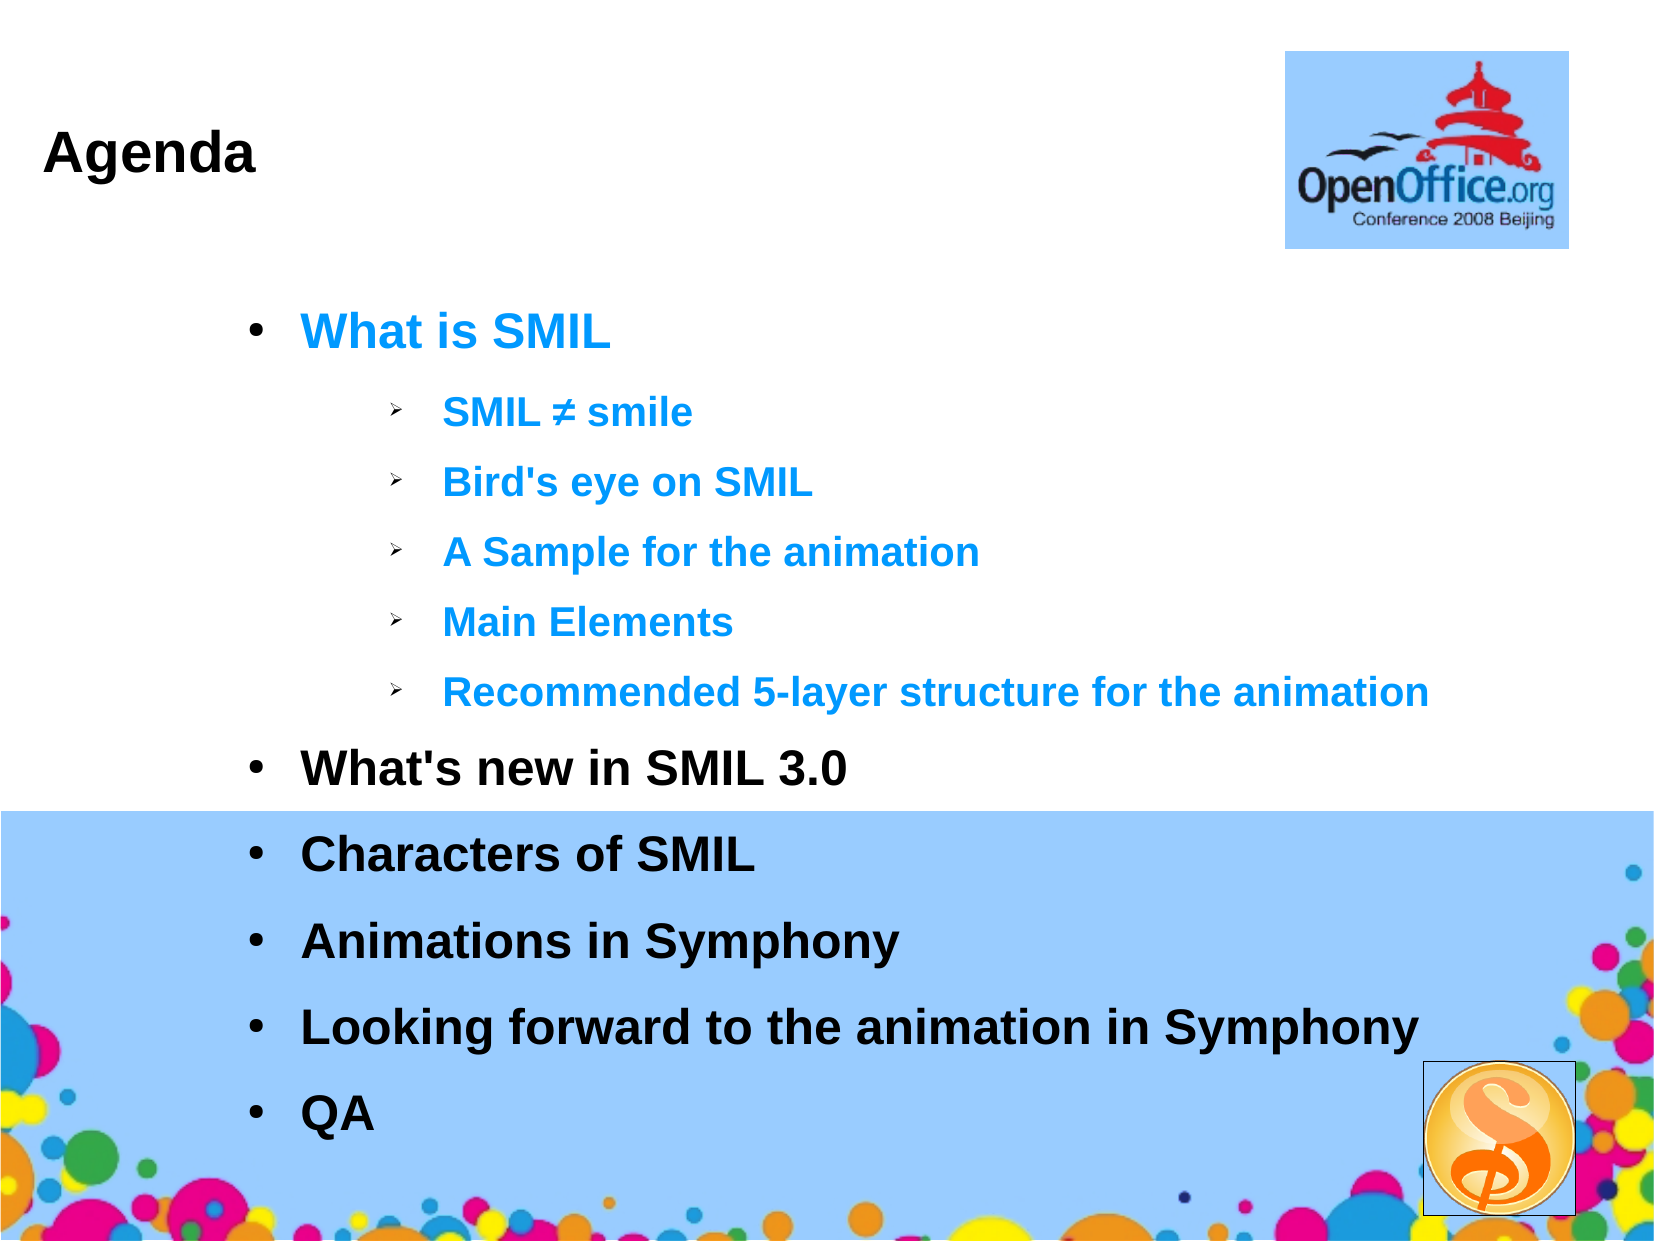

# Agenda
What is SMIL
SMIL ≠ smile
Bird's eye on SMIL
A Sample for the animation
Main Elements
Recommended 5-layer structure for the animation
What's new in SMIL 3.0
Characters of SMIL
Animations in Symphony
Looking forward to the animation in Symphony
QA